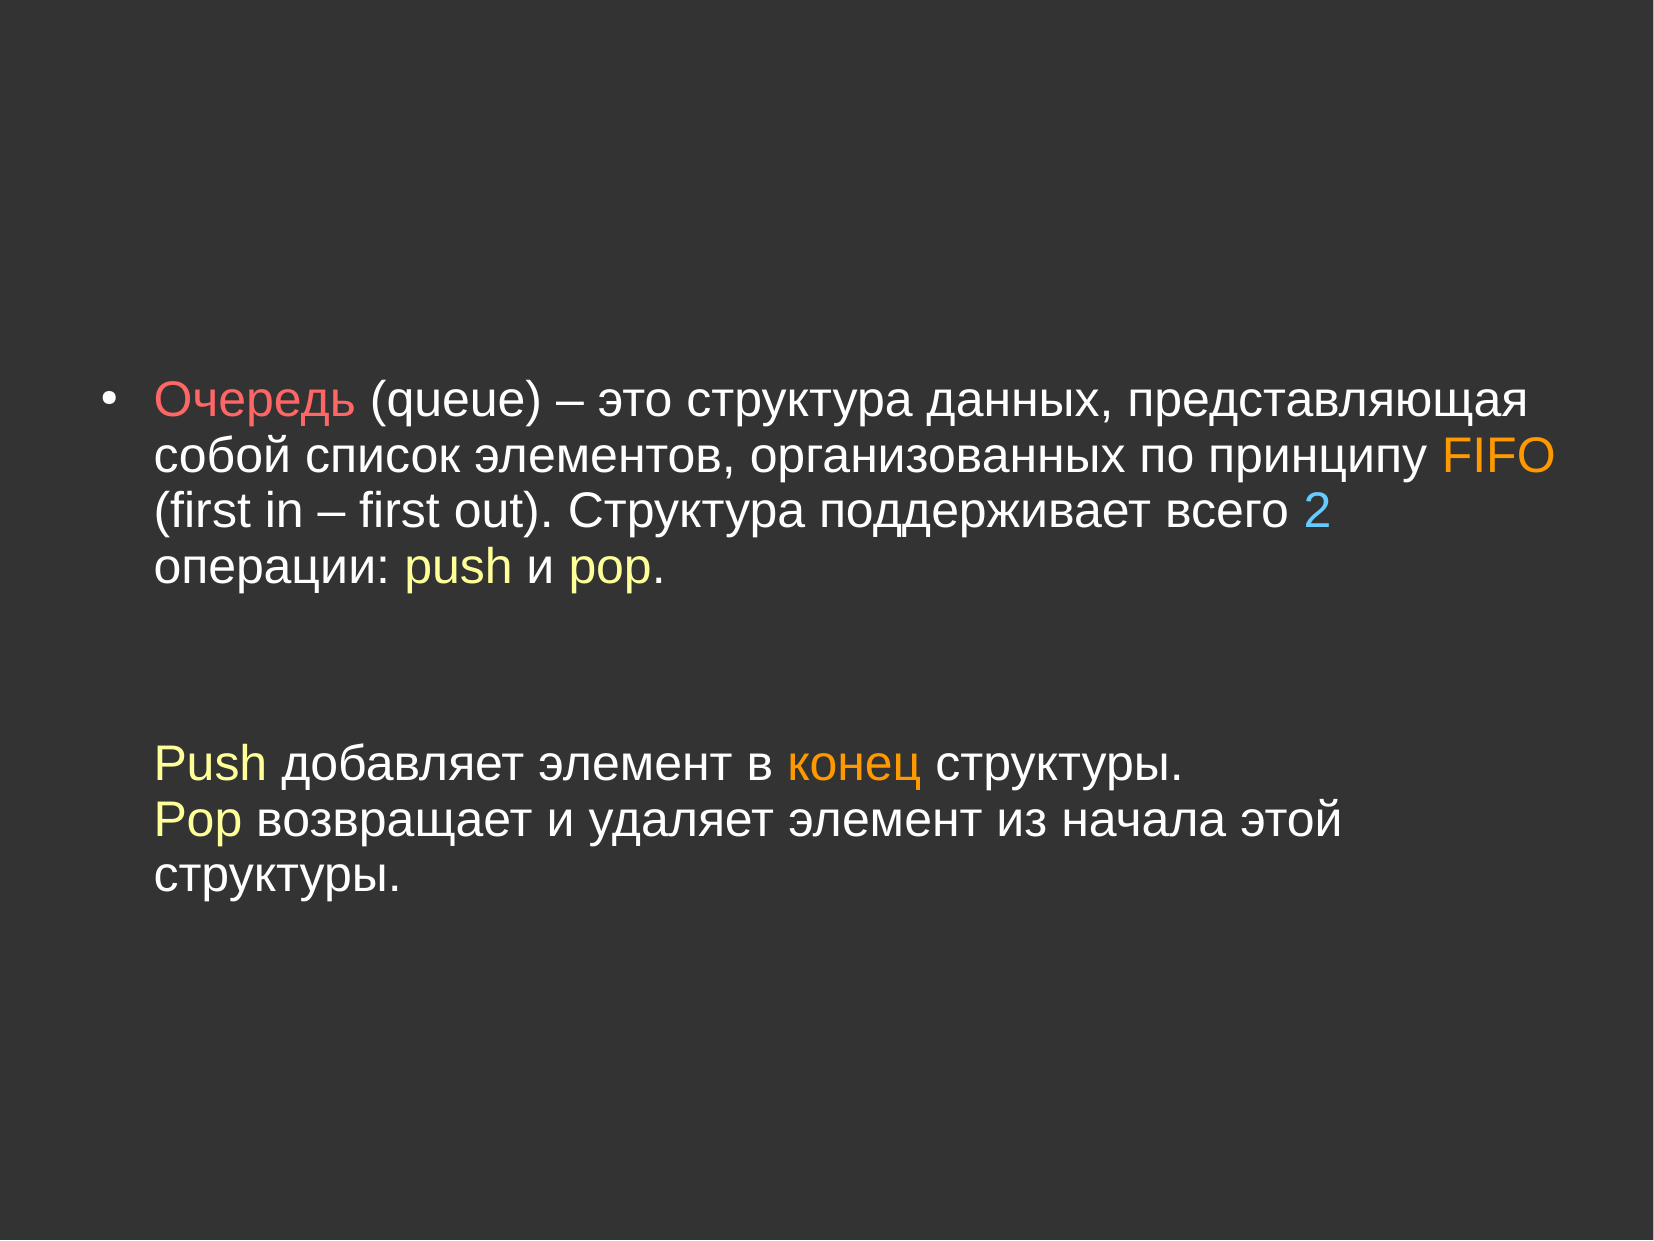

#
Очередь (queue) – это структура данных, представляющая собой список элементов, организованных по принципу FIFO (first in – first out). Структура поддерживает всего 2 операции: push и pop.
Push добавляет элемент в конец структуры.
Pop возвращает и удаляет элемент из начала этой структуры.